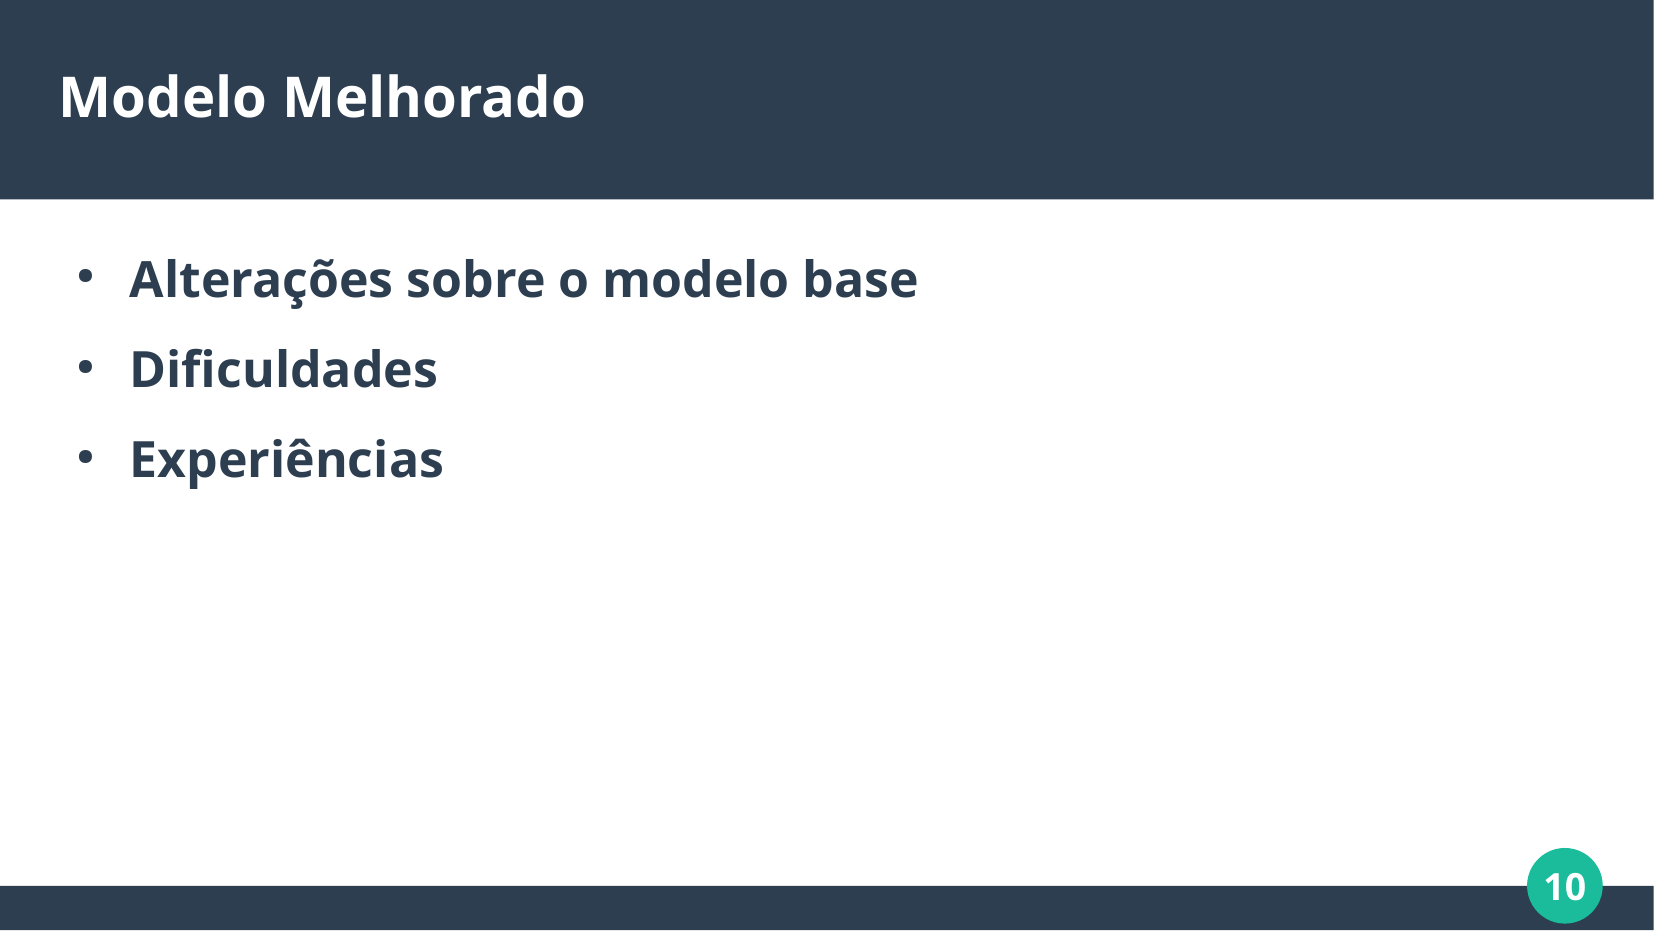

# Modelo Melhorado
Alterações sobre o modelo base
Dificuldades
Experiências